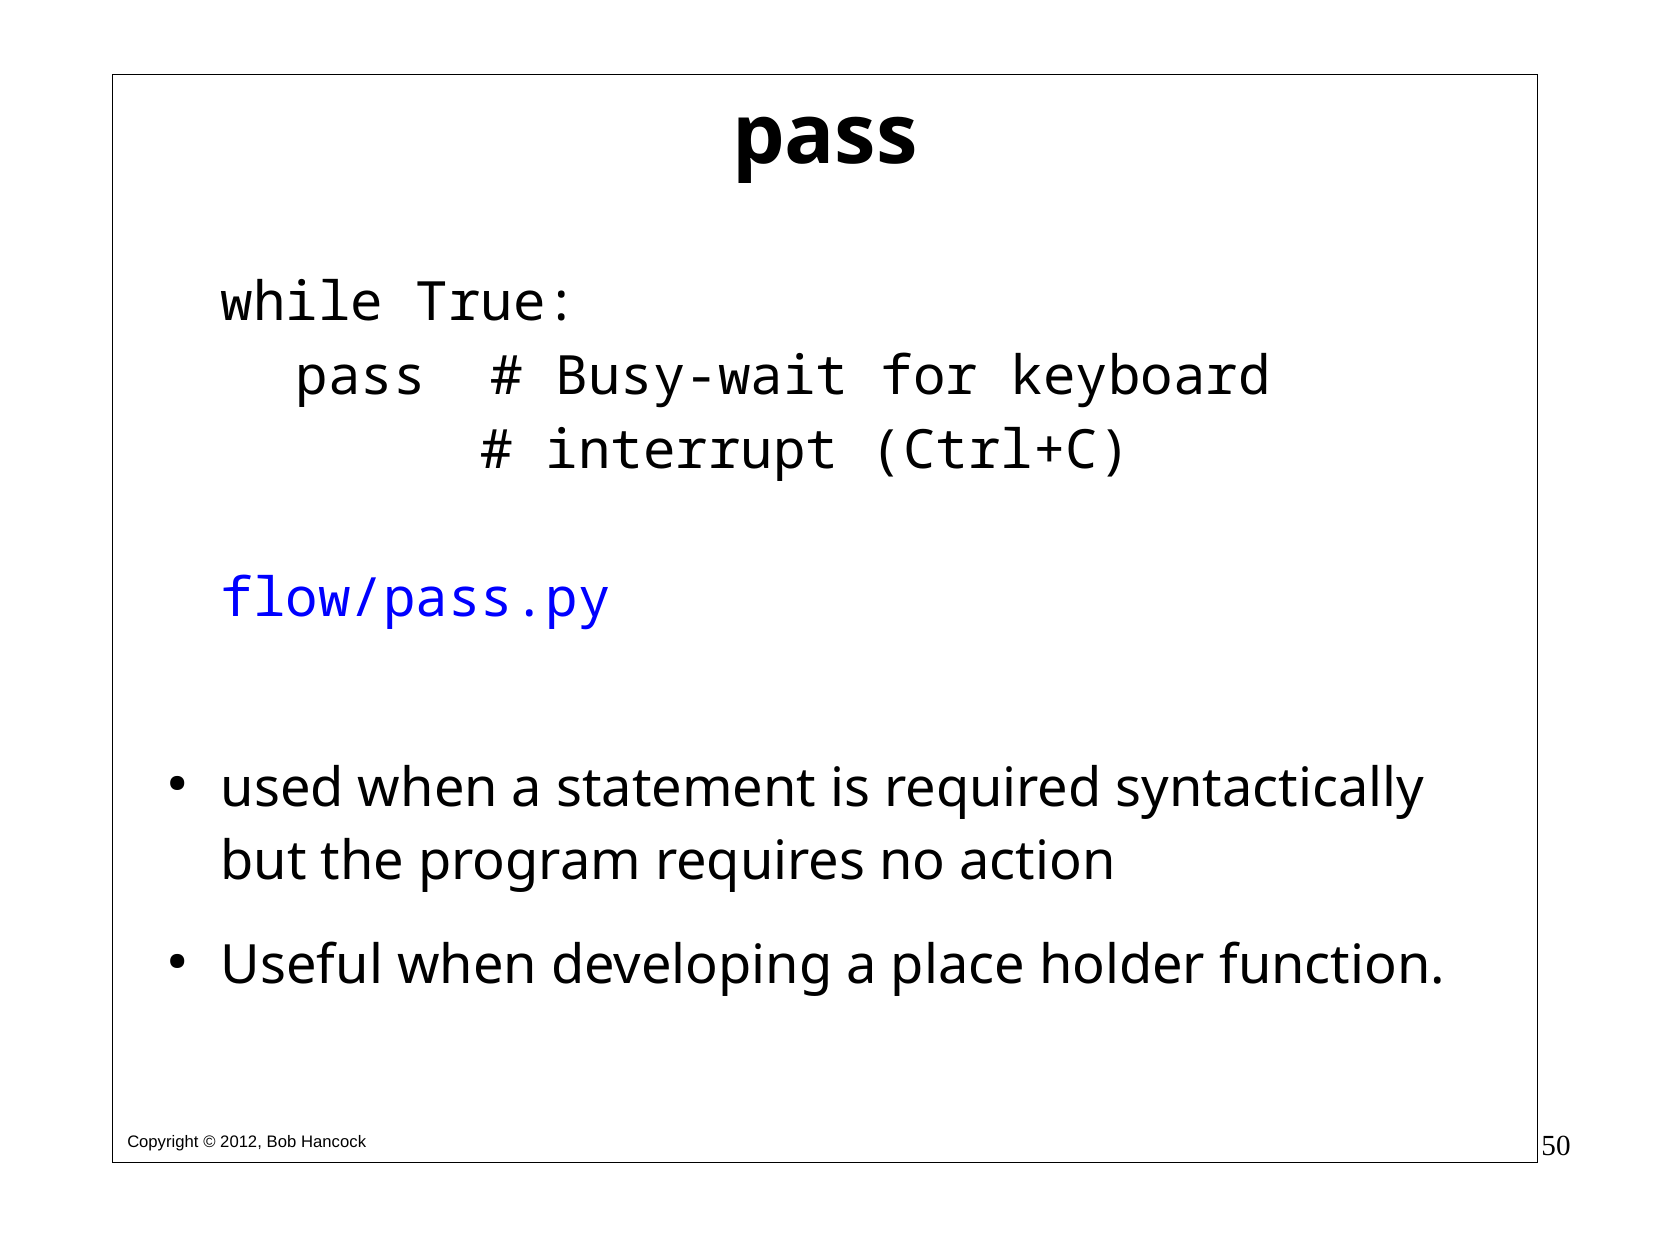

# pass
while True:
	pass # Busy-wait for keyboard
 # interrupt (Ctrl+C)
flow/pass.py
used when a statement is required syntactically but the program requires no action
Useful when developing a place holder function.
Copyright © 2012, Bob Hancock
50